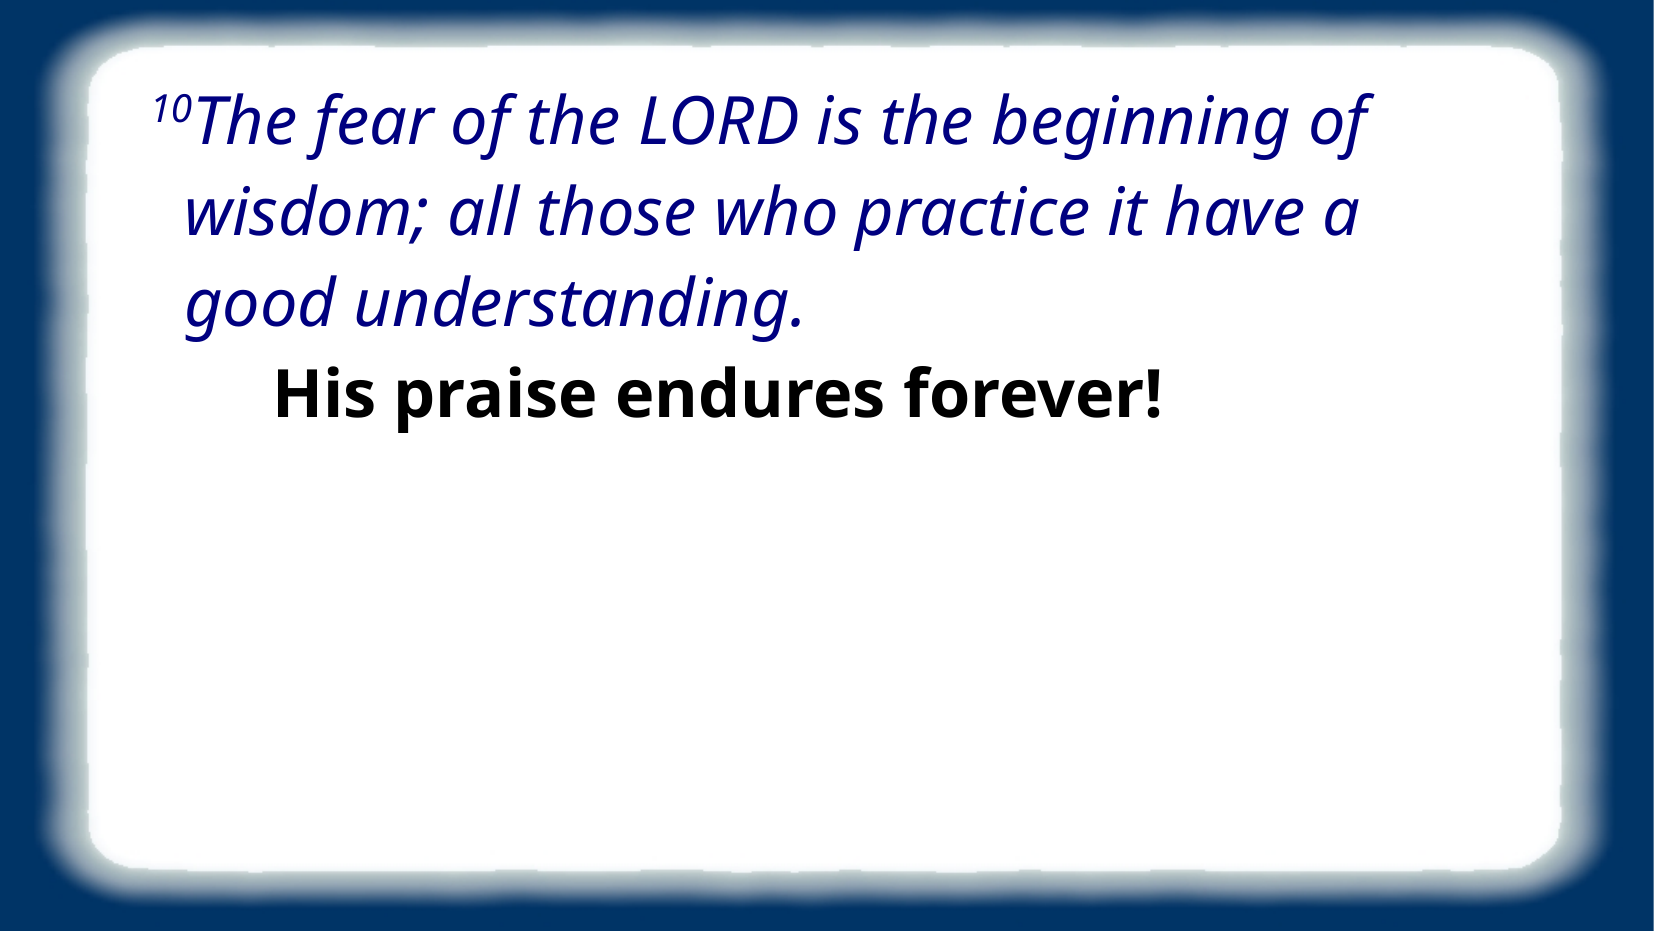

10The fear of the LORD is the beginning of
 wisdom; all those who practice it have a
 good understanding.
 His praise endures forever!